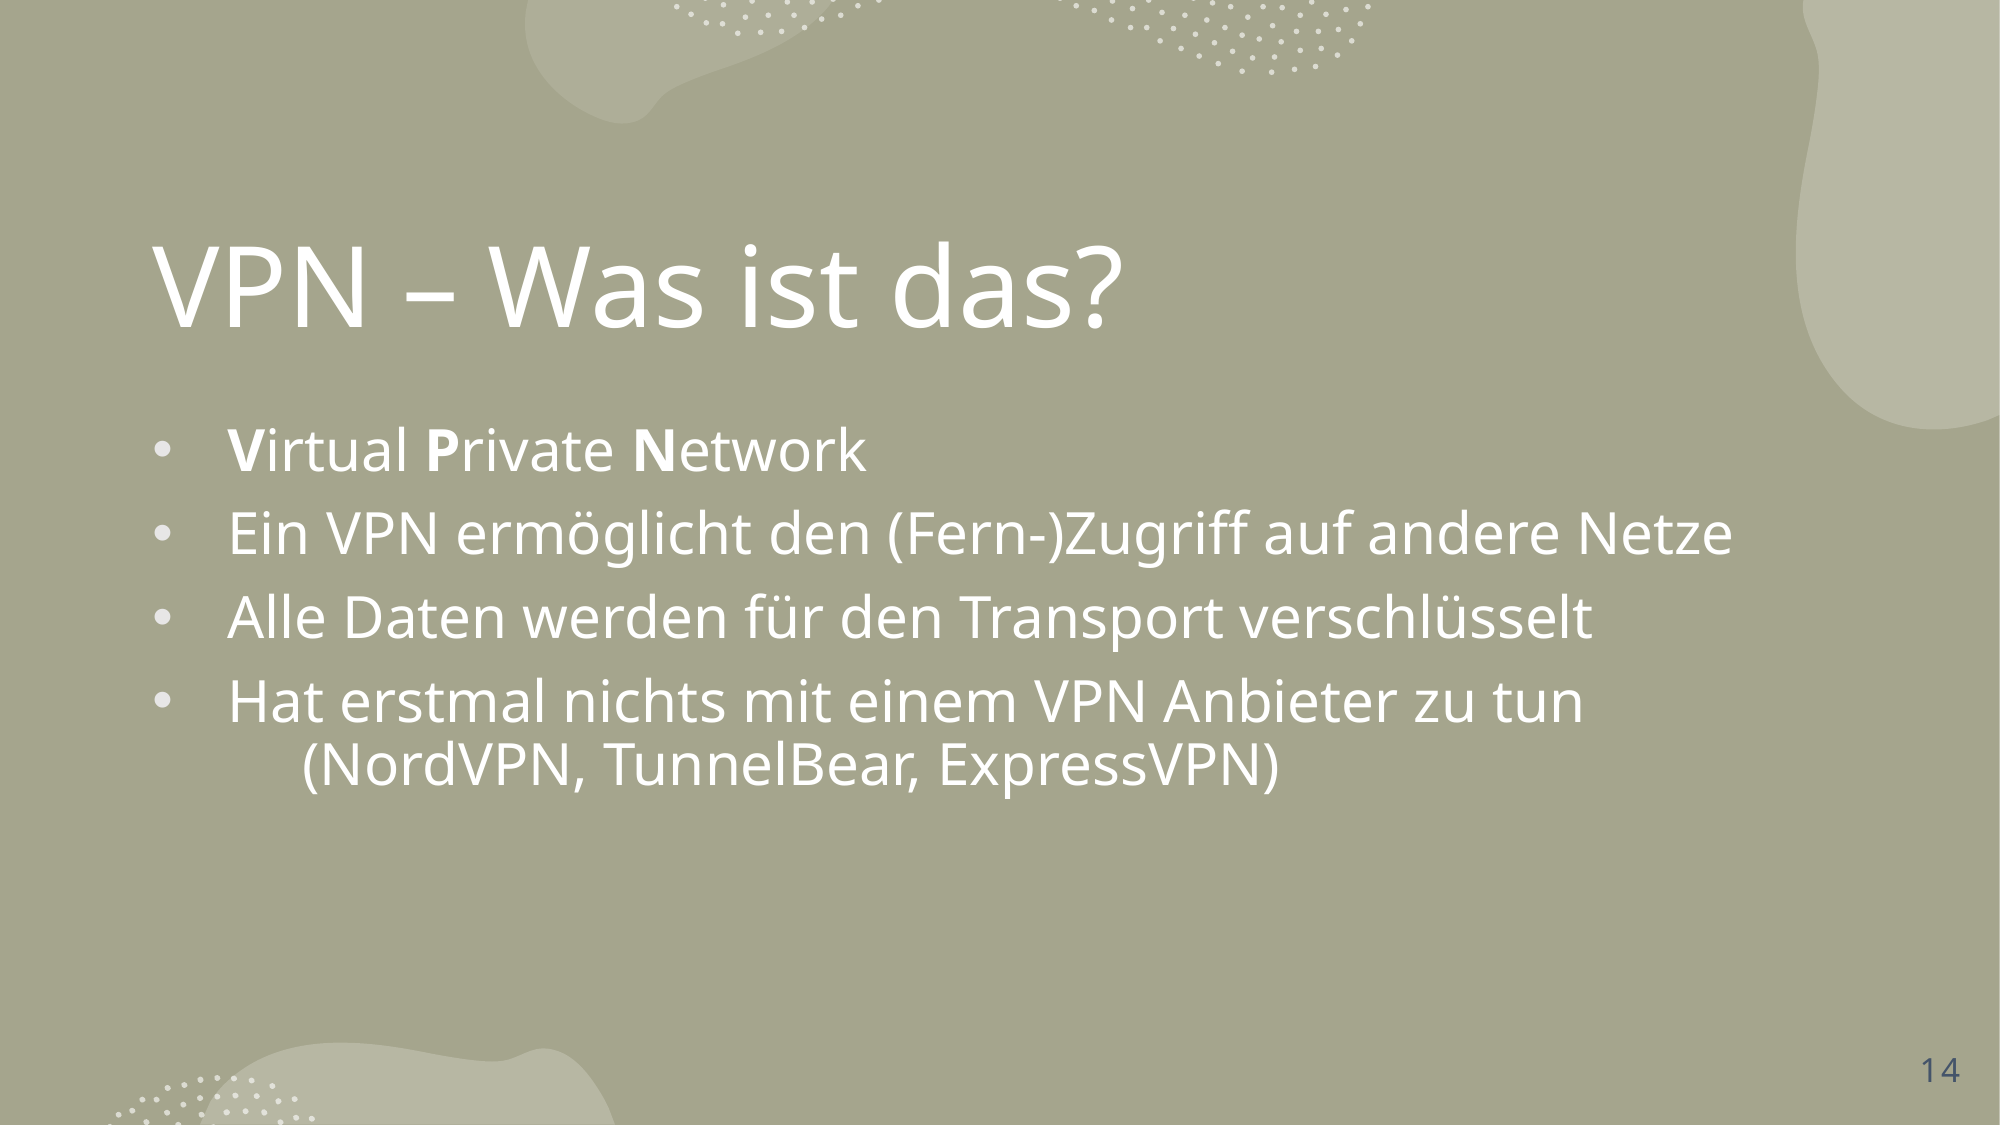

# VPN – Was ist das?
Virtual Private Network
Ein VPN ermöglicht den (Fern-)Zugriff auf andere Netze
Alle Daten werden für den Transport verschlüsselt
Hat erstmal nichts mit einem VPN Anbieter zu tun
(NordVPN, TunnelBear, ExpressVPN)